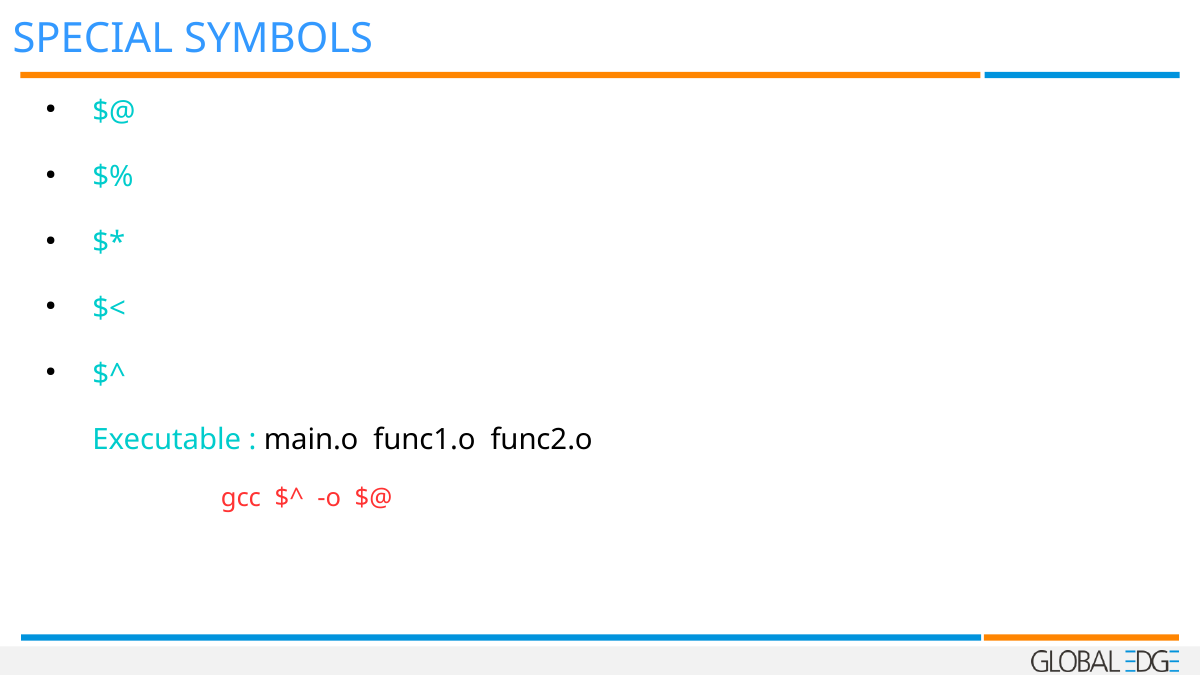

# SPECIAL SYMBOLS
$@
$%
$*
$<
$^
Executable : main.o func1.o func2.o
 	gcc $^ -o $@